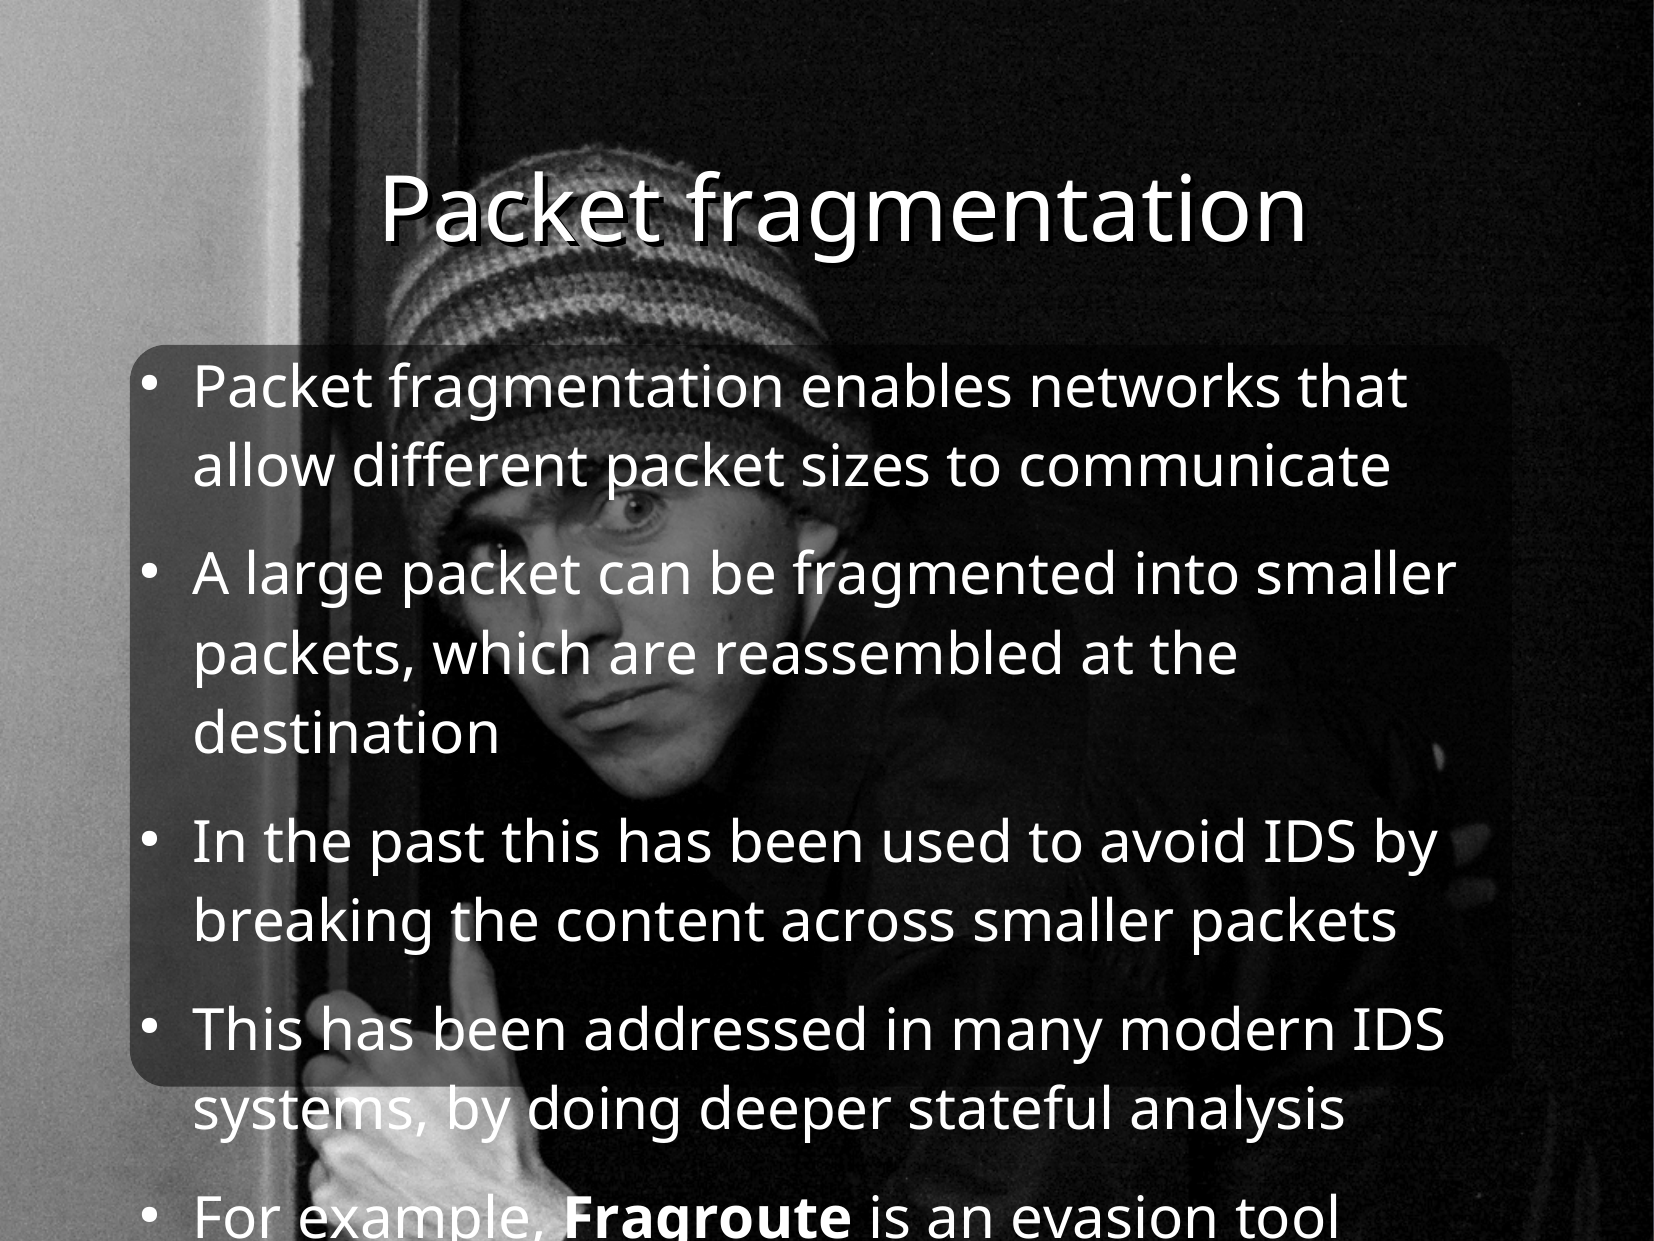

# Packet fragmentation
Packet fragmentation enables networks that allow different packet sizes to communicate
A large packet can be fragmented into smaller packets, which are reassembled at the destination
In the past this has been used to avoid IDS by breaking the content across smaller packets
This has been addressed in many modern IDS systems, by doing deeper stateful analysis
For example, Fragroute is an evasion tool